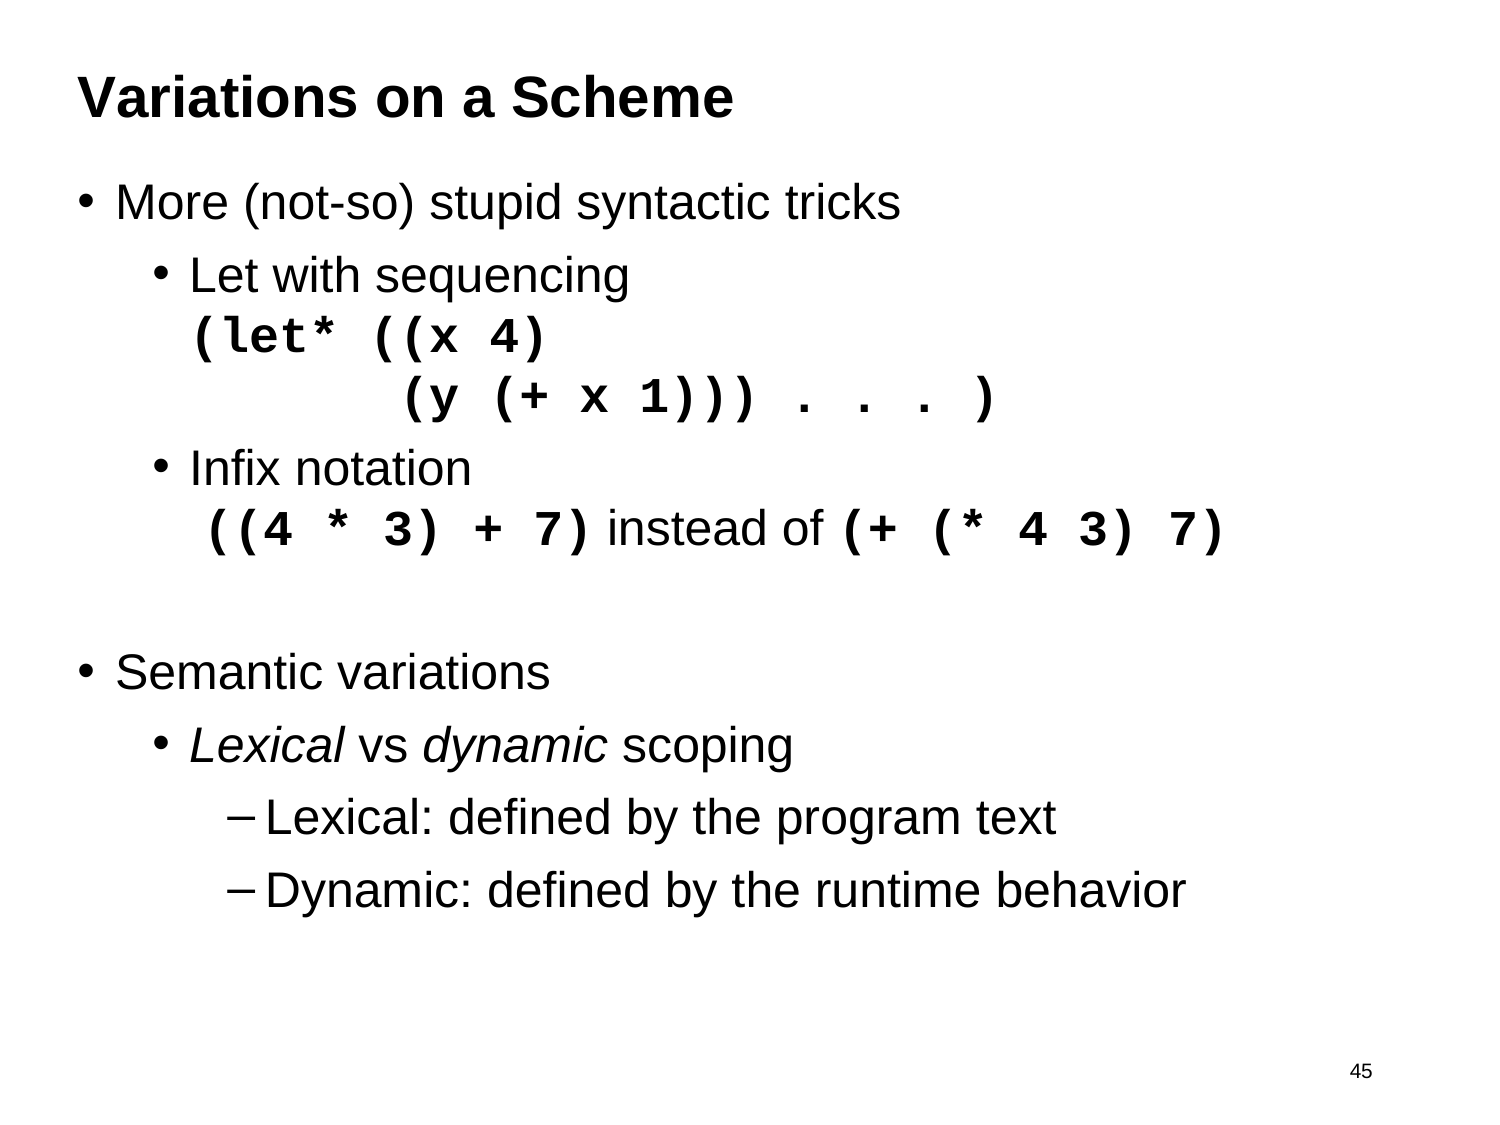

Variations on a Scheme
More (not-so) stupid syntactic tricks
Let with sequencing
(let* ((x 4)
 (y (+ x 1))) . . . )
Infix notation
 ((4 * 3) + 7) instead of (+ (* 4 3) 7)
Semantic variations
Lexical vs dynamic scoping
Lexical: defined by the program text
Dynamic: defined by the runtime behavior